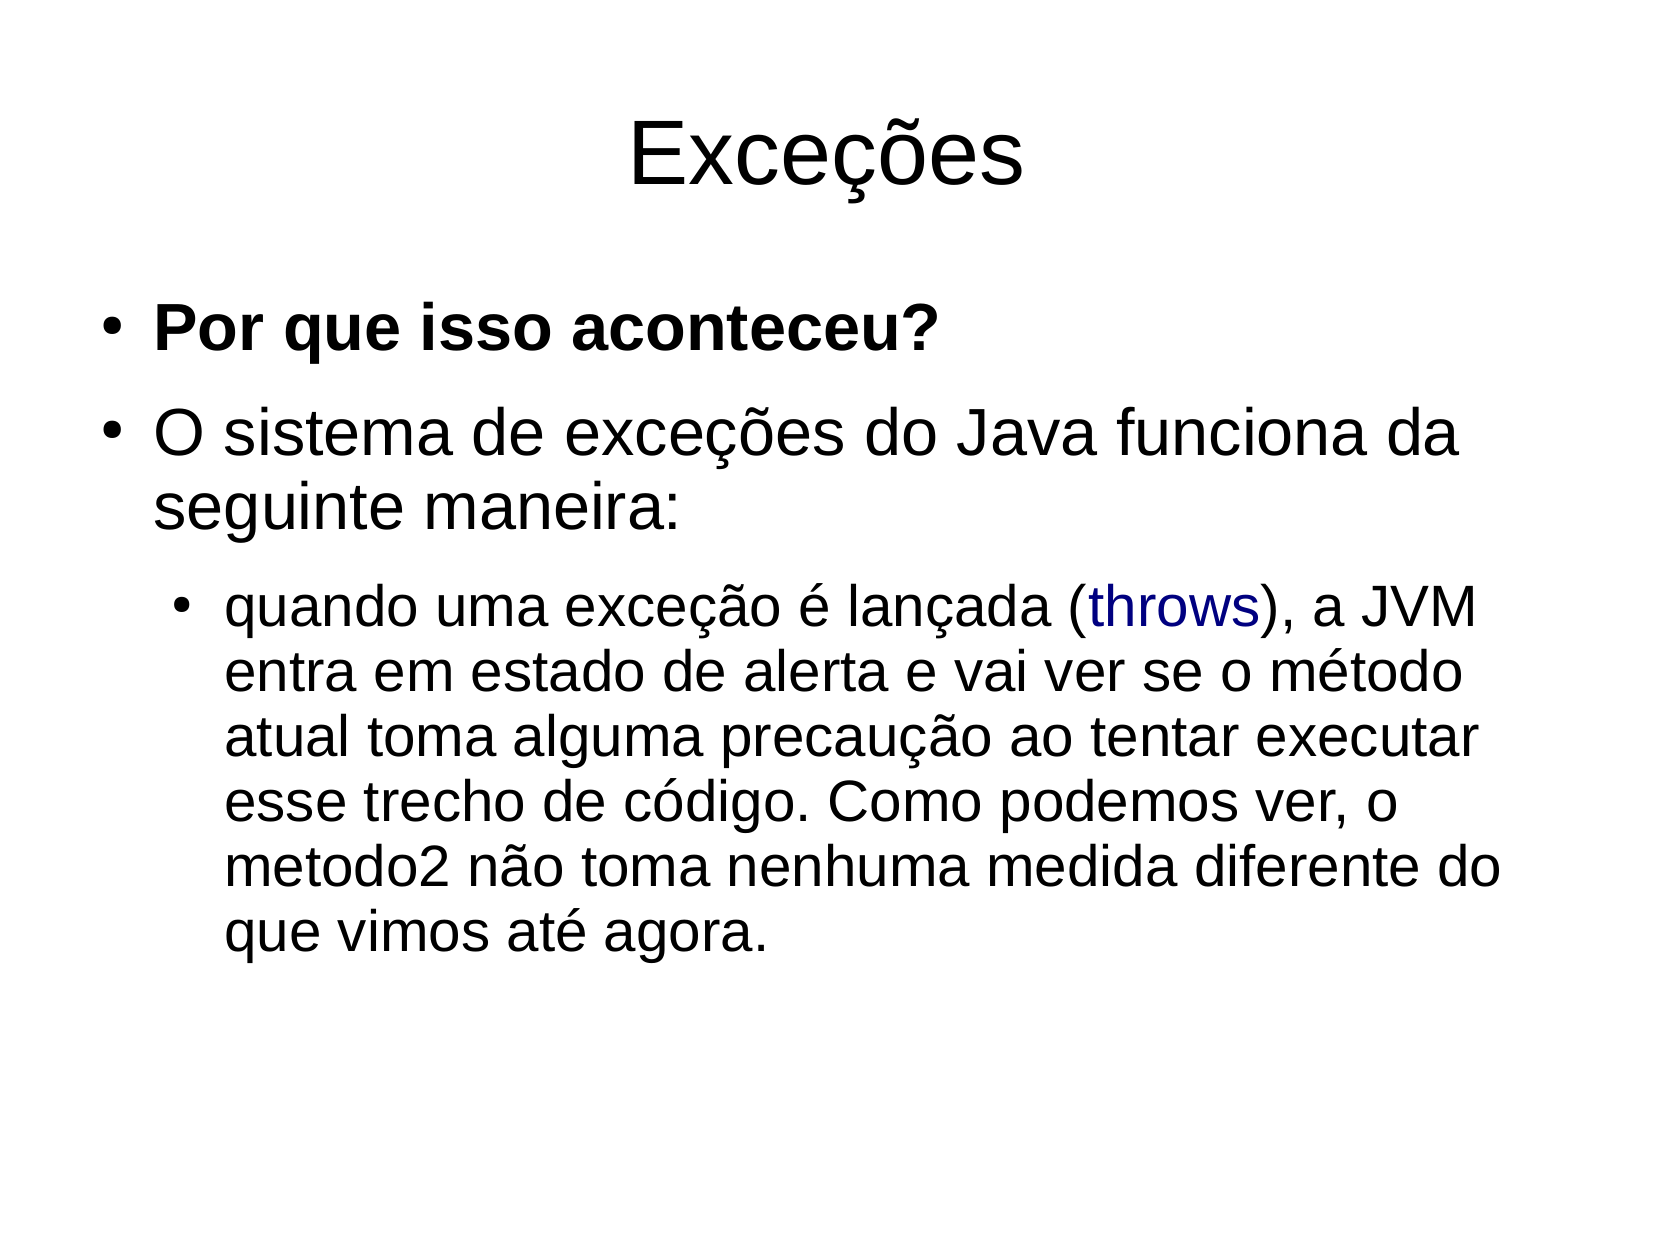

# Exceções
Por que isso aconteceu?
O sistema de exceções do Java funciona da seguinte maneira:
quando uma exceção é lançada (throws), a JVM entra em estado de alerta e vai ver se o método atual toma alguma precaução ao tentar executar esse trecho de código. Como podemos ver, o metodo2 não toma nenhuma medida diferente do que vimos até agora.